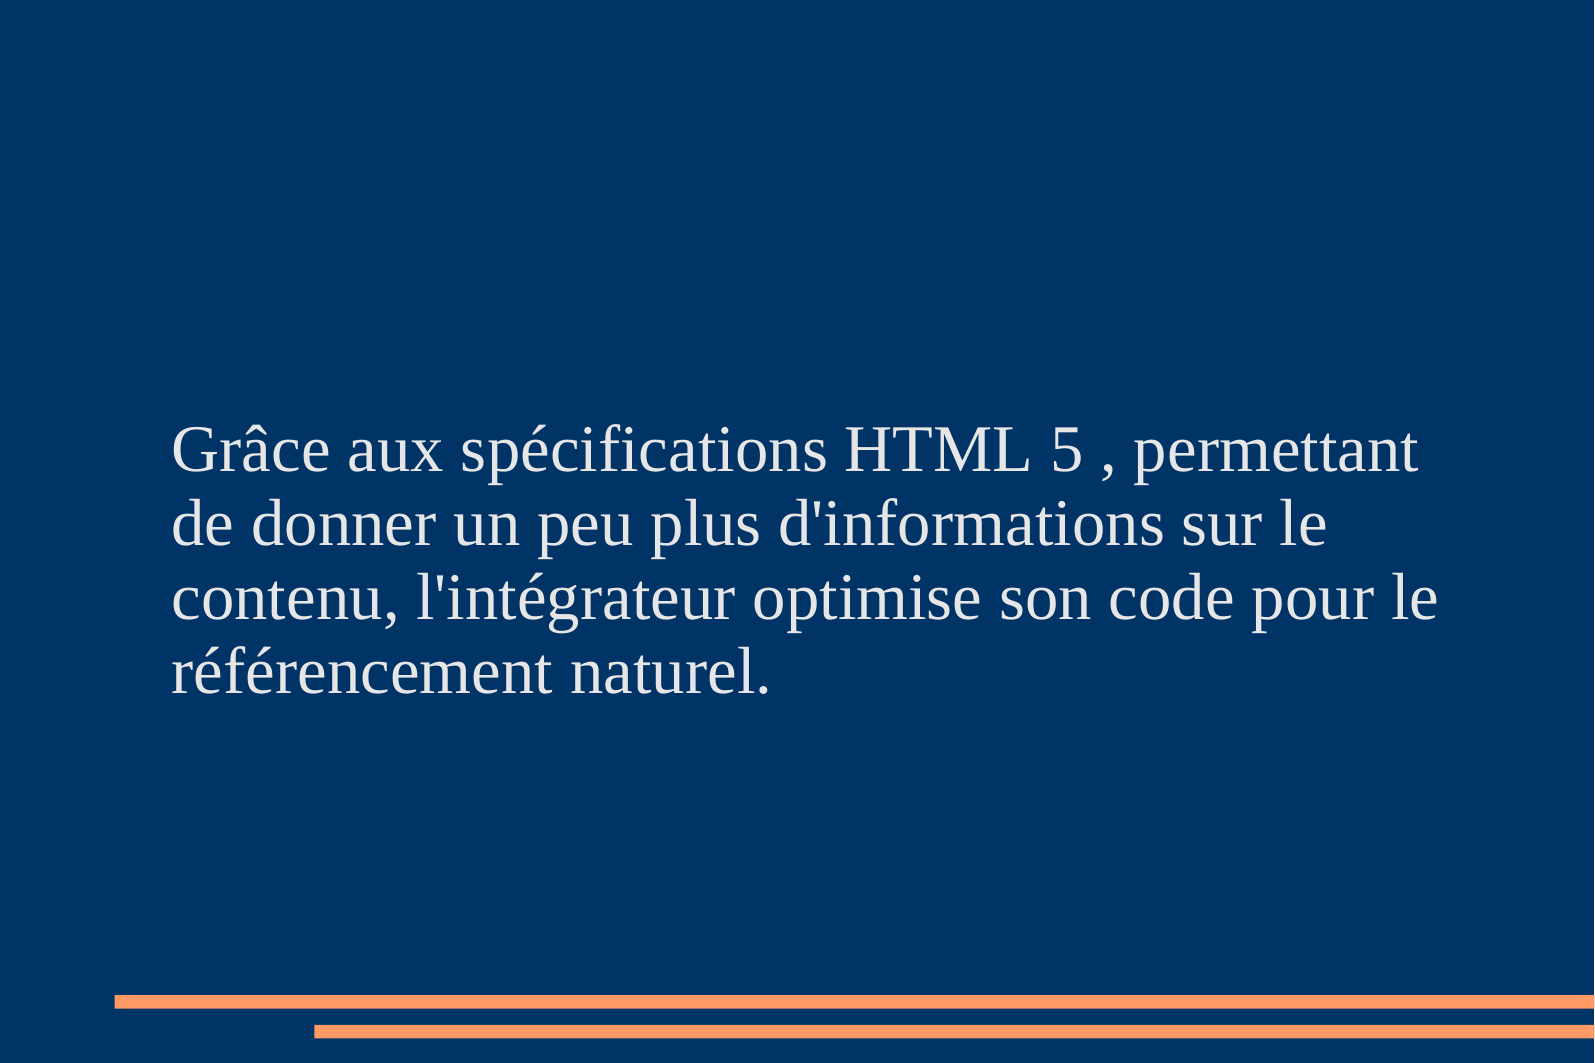

# Grâce aux spécifications HTML 5 , permettant de donner un peu plus d'informations sur le contenu, l'intégrateur optimise son code pour le référencement naturel.